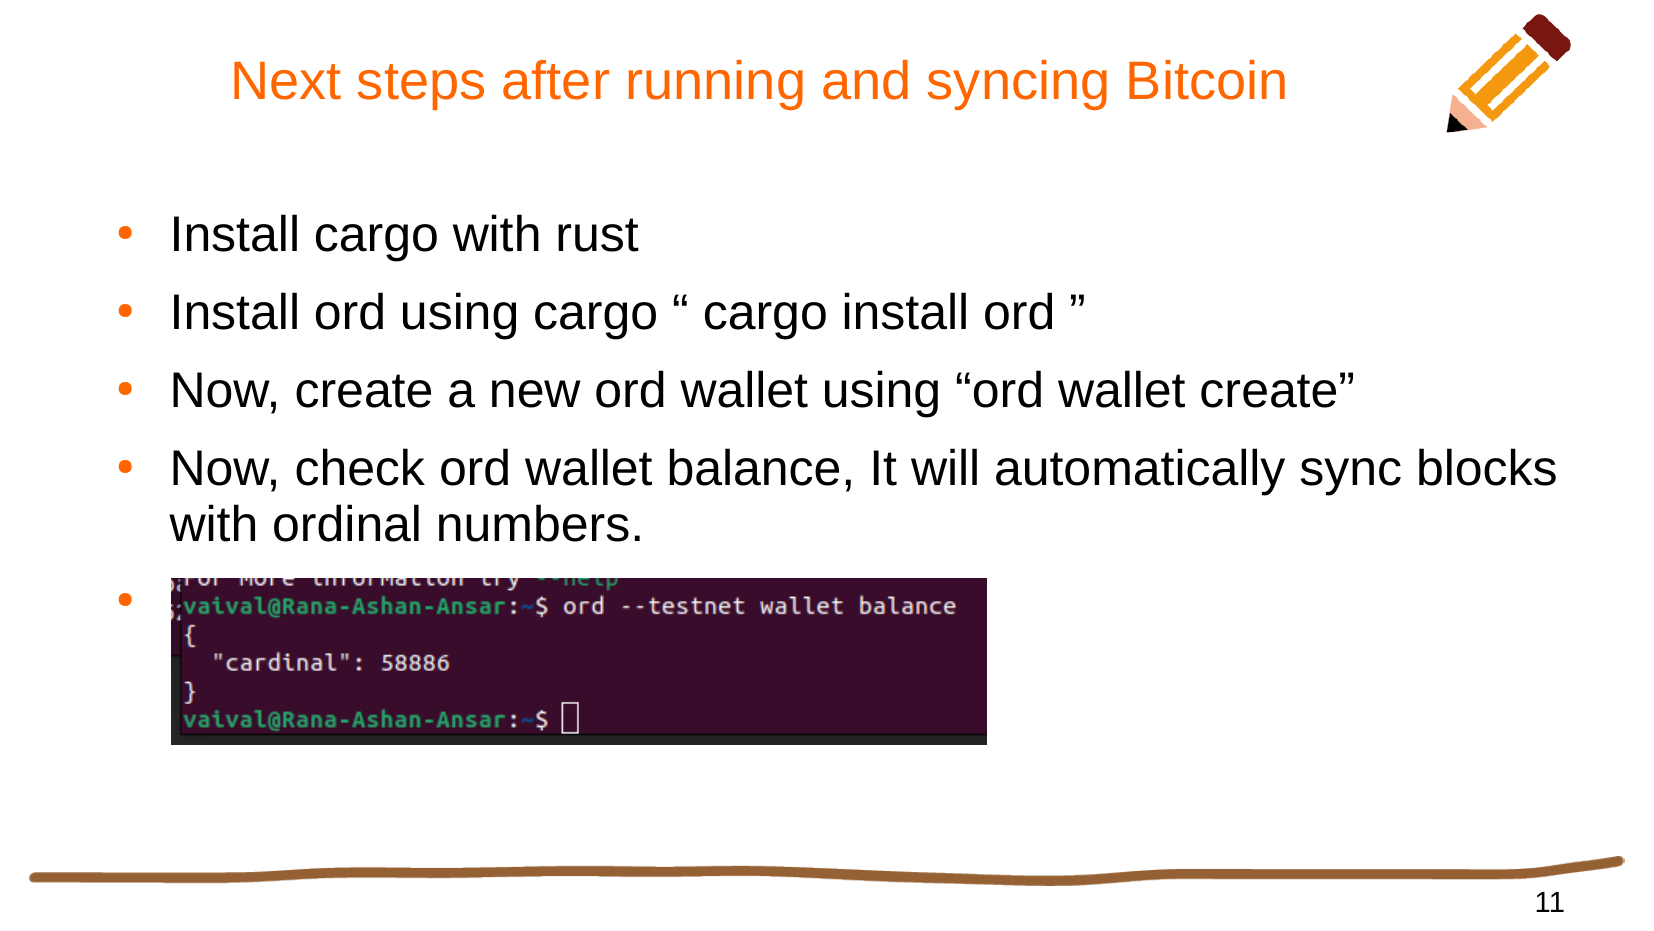

# Next steps after running and syncing Bitcoin
Install cargo with rust
Install ord using cargo “ cargo install ord ”
Now, create a new ord wallet using “ord wallet create”
Now, check ord wallet balance, It will automatically sync blocks with ordinal numbers.
11